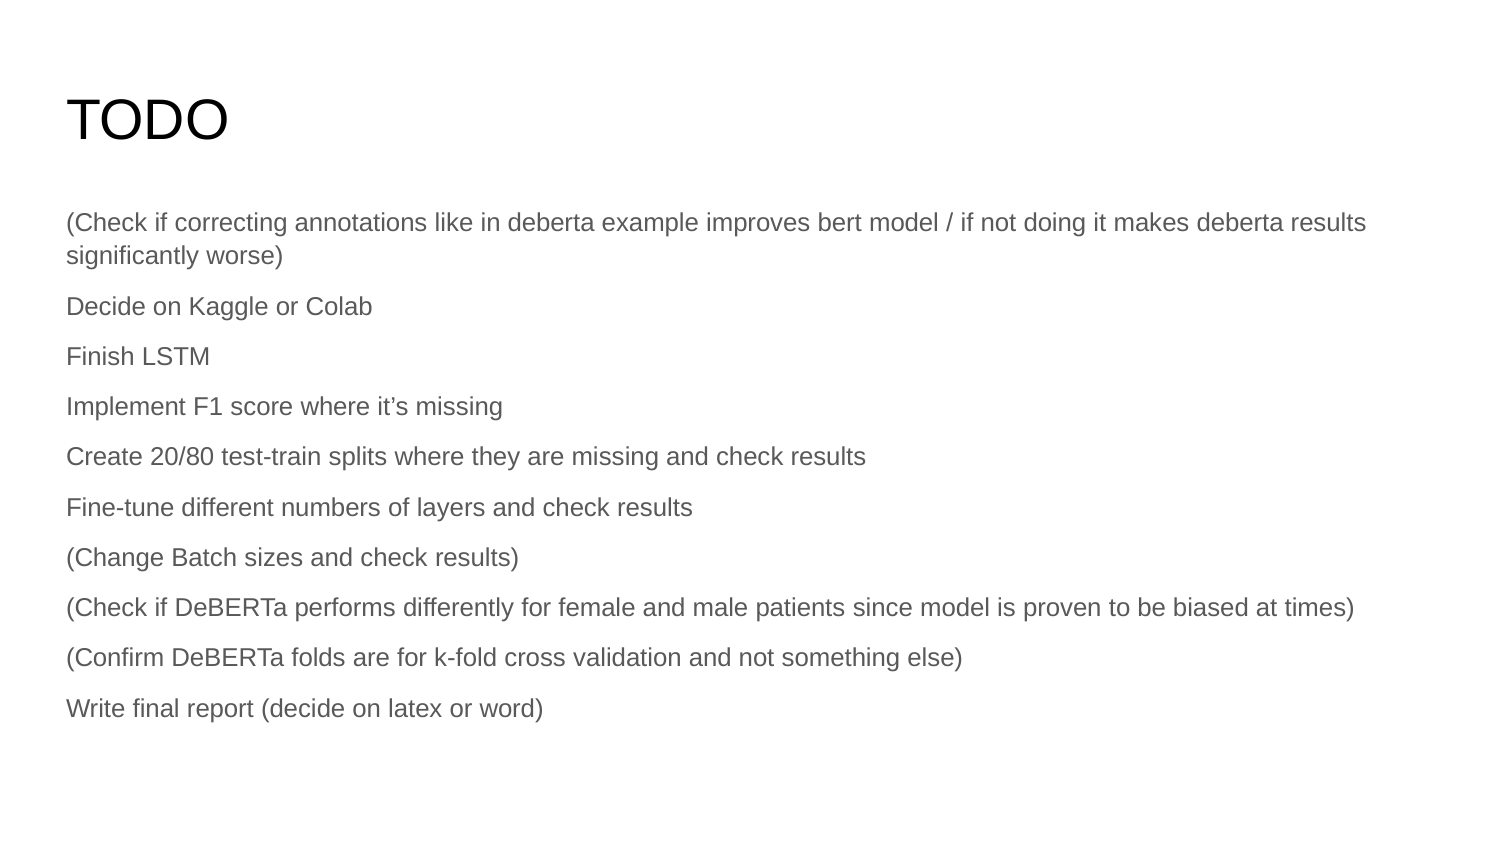

# TODO
(Check if correcting annotations like in deberta example improves bert model / if not doing it makes deberta results significantly worse)
Decide on Kaggle or Colab
Finish LSTM
Implement F1 score where it’s missing
Create 20/80 test-train splits where they are missing and check results
Fine-tune different numbers of layers and check results
(Change Batch sizes and check results)
(Check if DeBERTa performs differently for female and male patients since model is proven to be biased at times)
(Confirm DeBERTa folds are for k-fold cross validation and not something else)
Write final report (decide on latex or word)